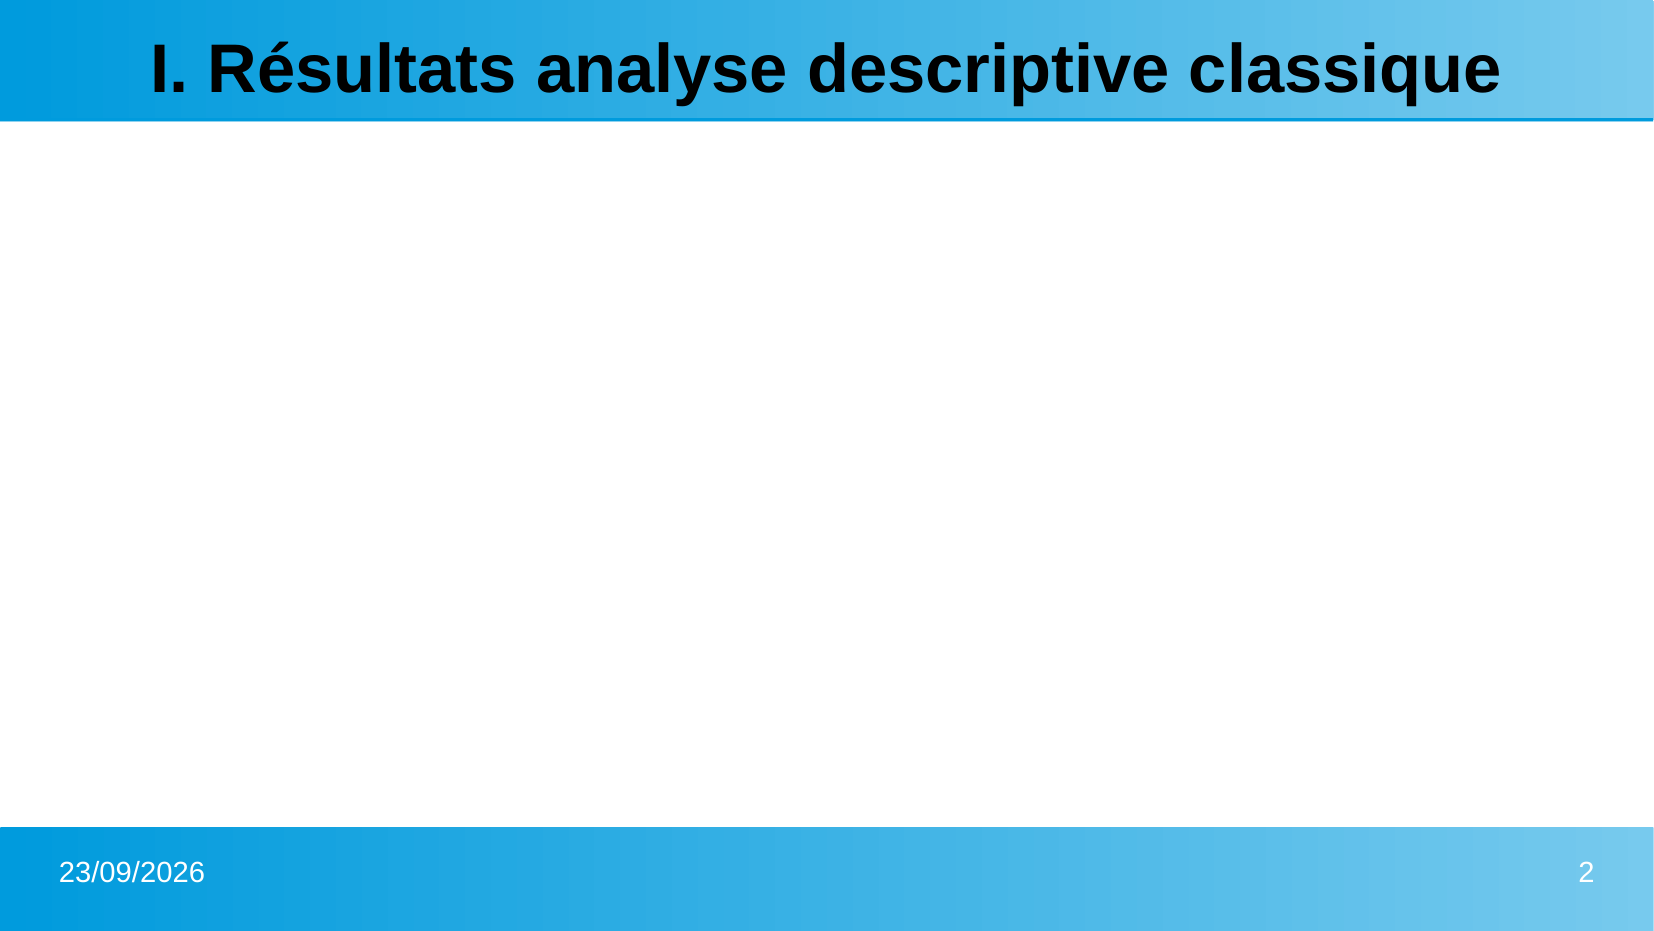

# I. Résultats analyse descriptive classique
2